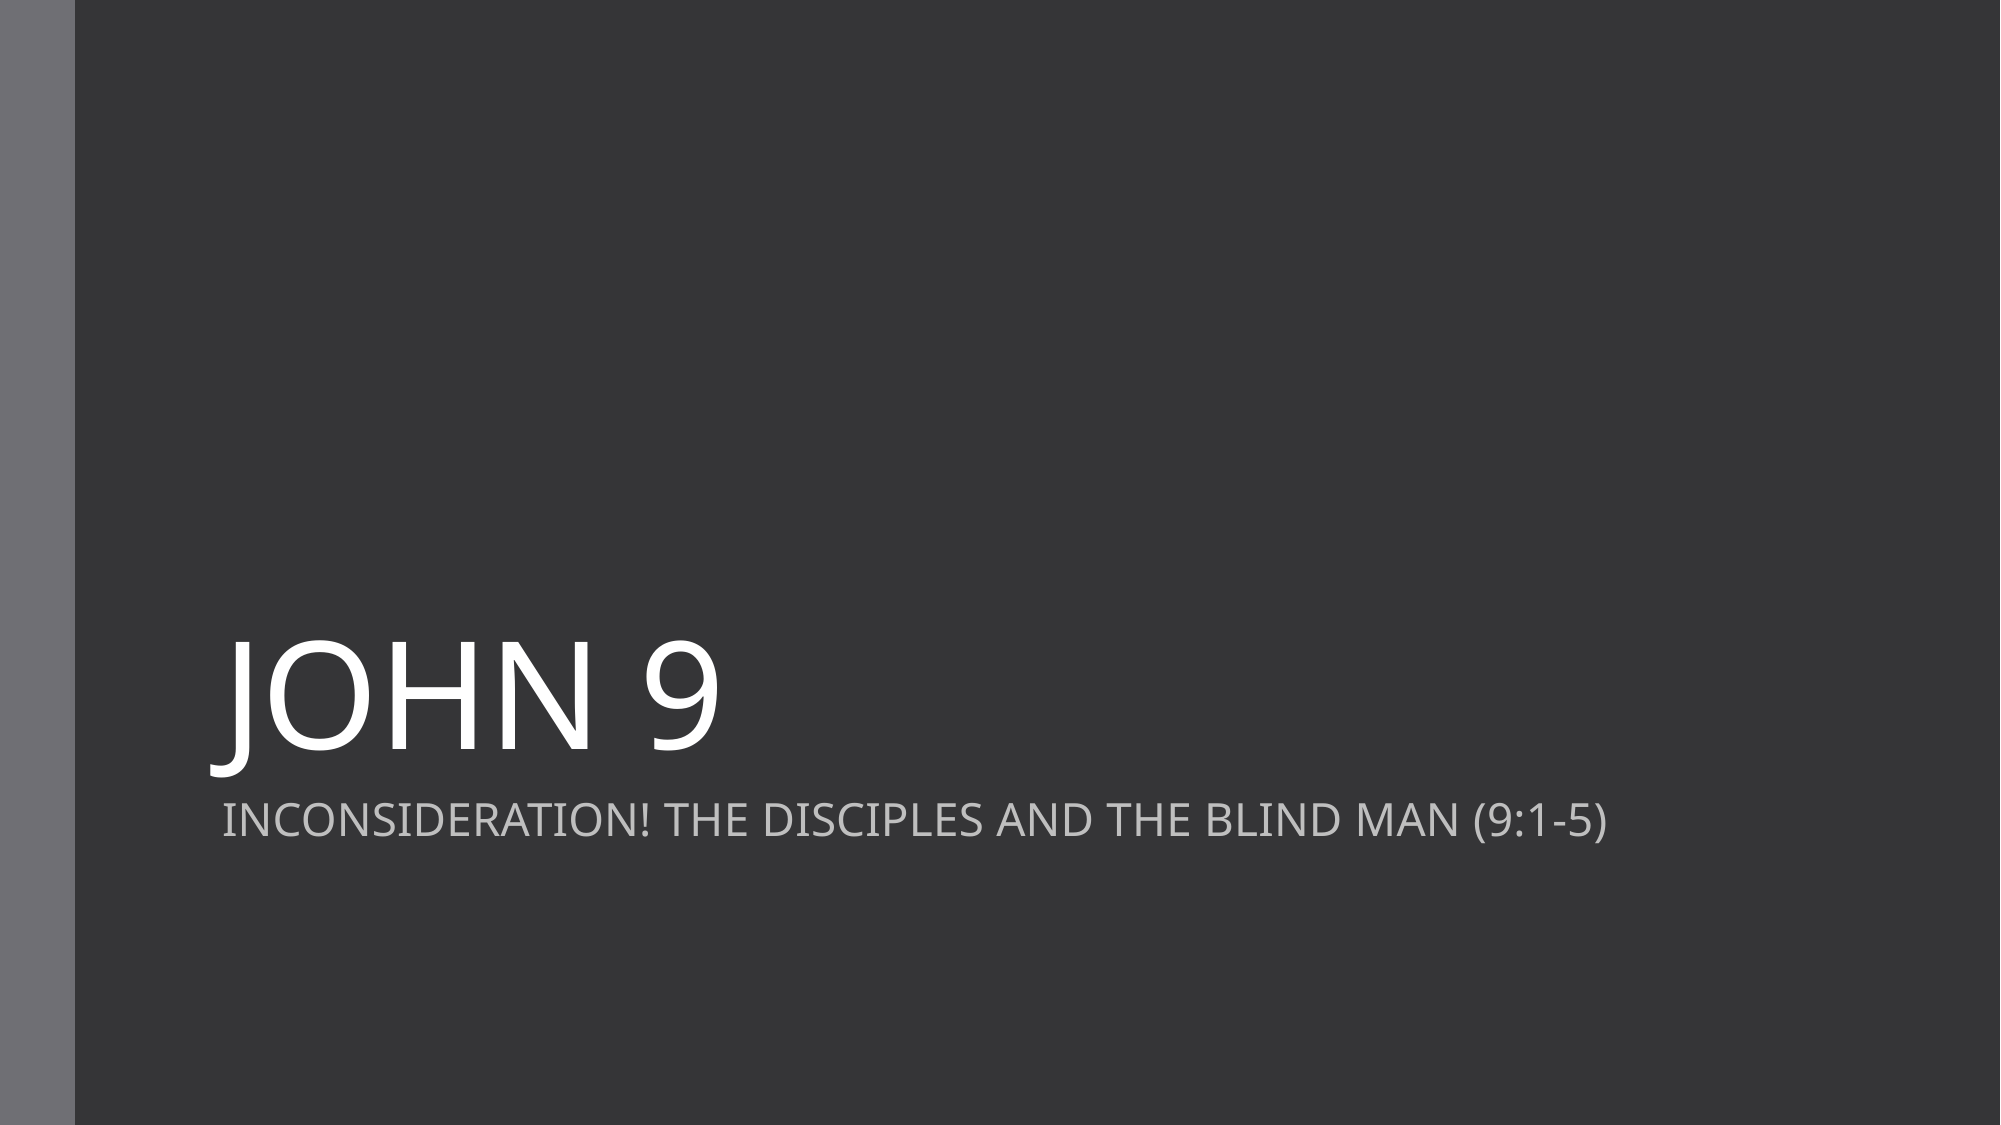

# JOHN 9
INCONSIDERATION! THE DISCIPLES AND THE BLIND MAN (9:1-5)